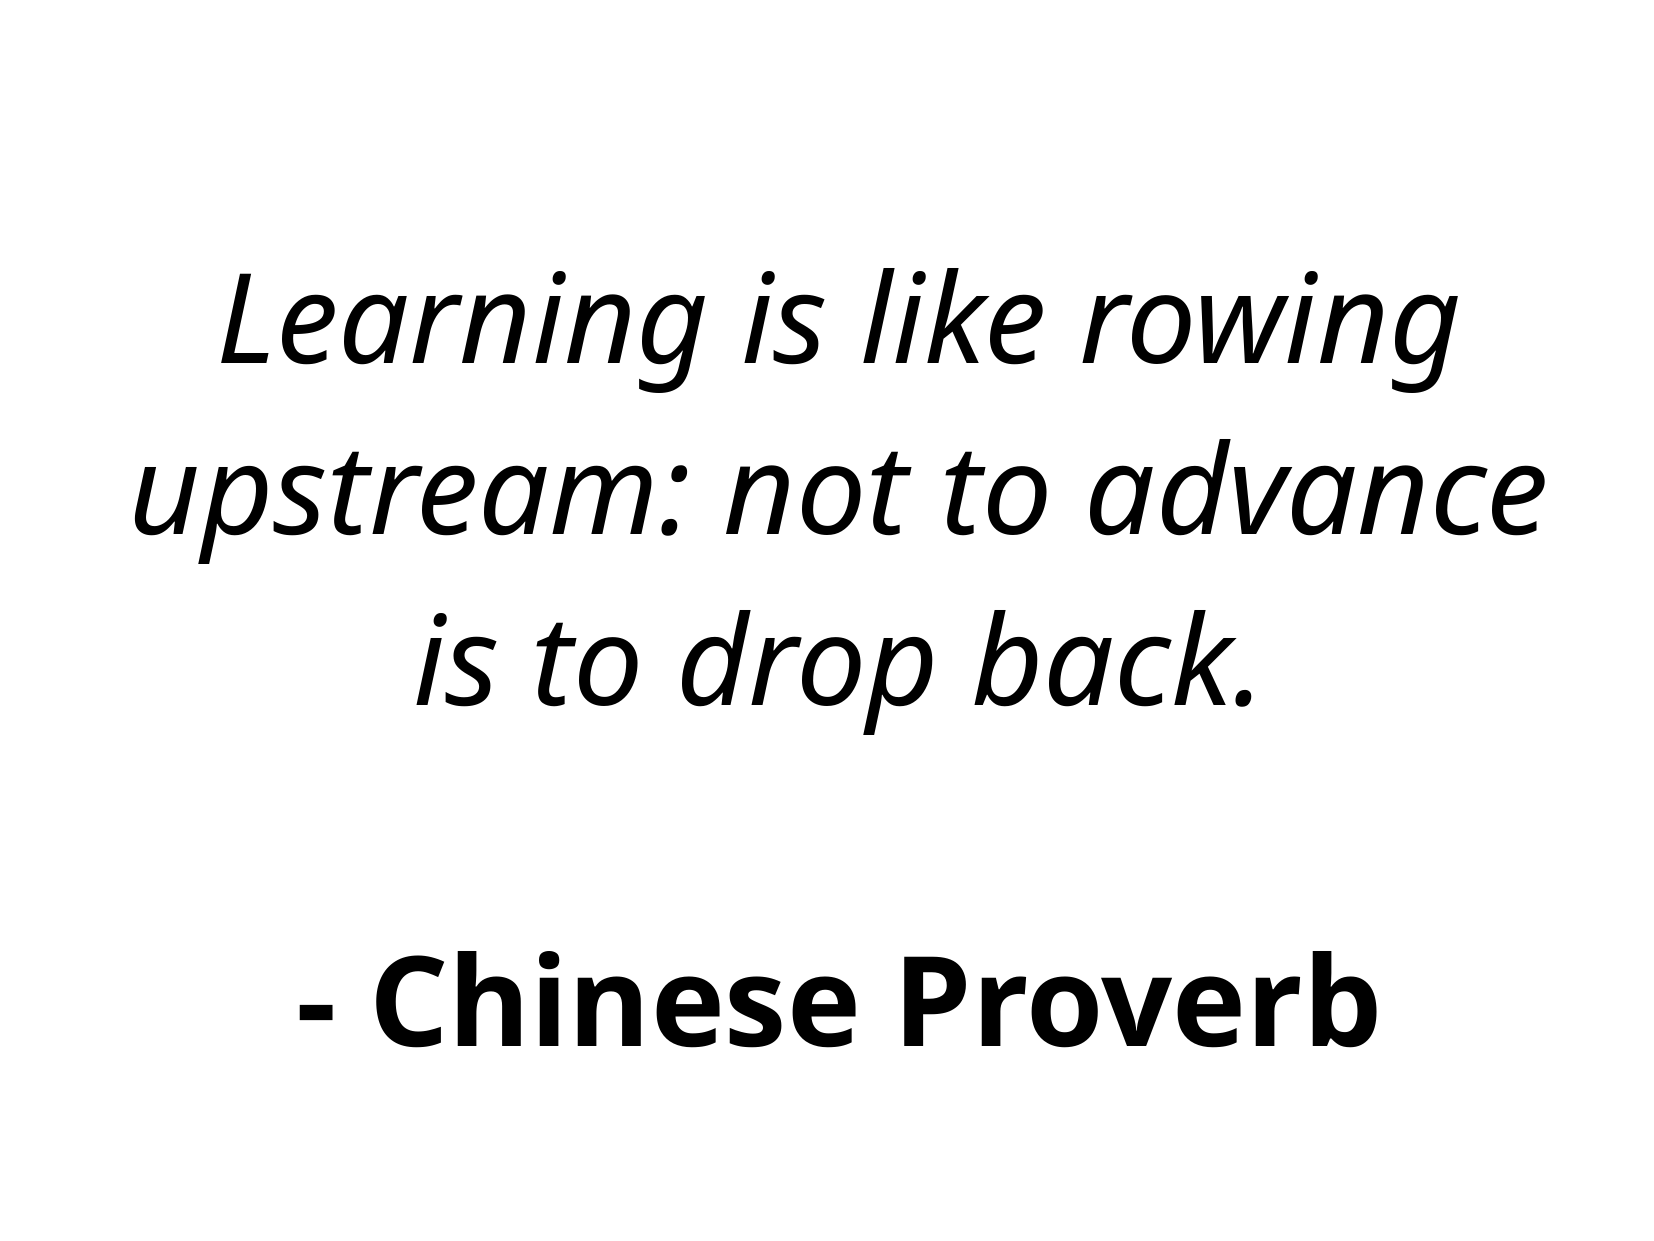

# Learning is like rowing upstream: not to advance is to drop back. - Chinese Proverb